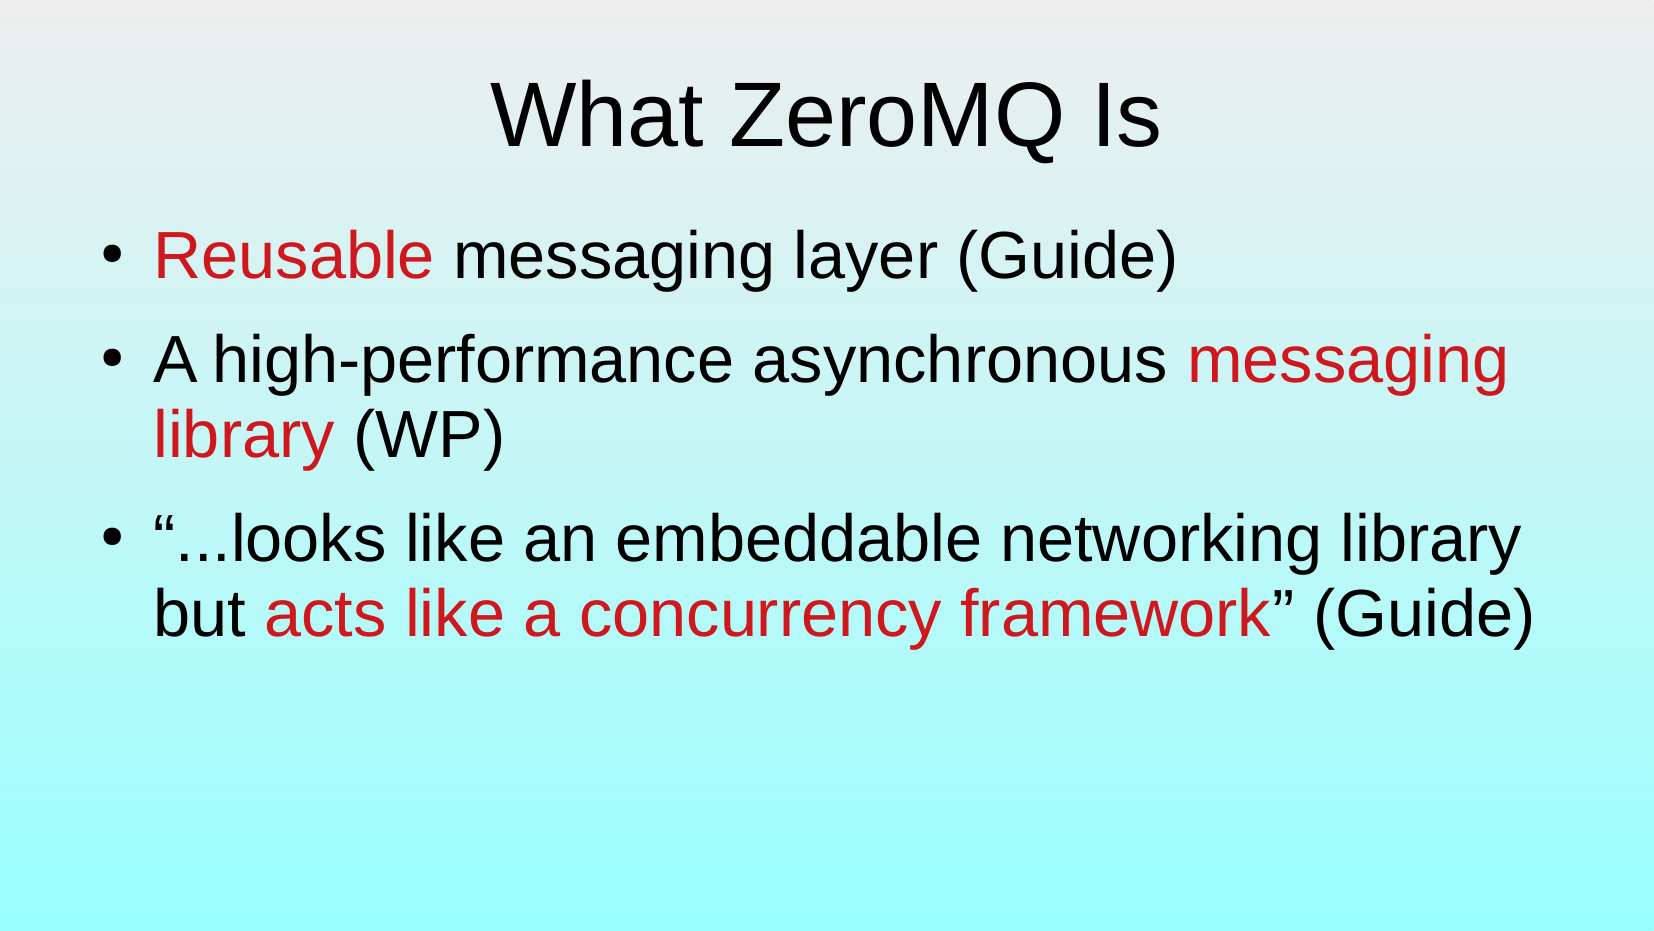

# What ZeroMQ Is
Reusable messaging layer (Guide)
A high-performance asynchronous messaging library (WP)
“...looks like an embeddable networking library but acts like a concurrency framework” (Guide)